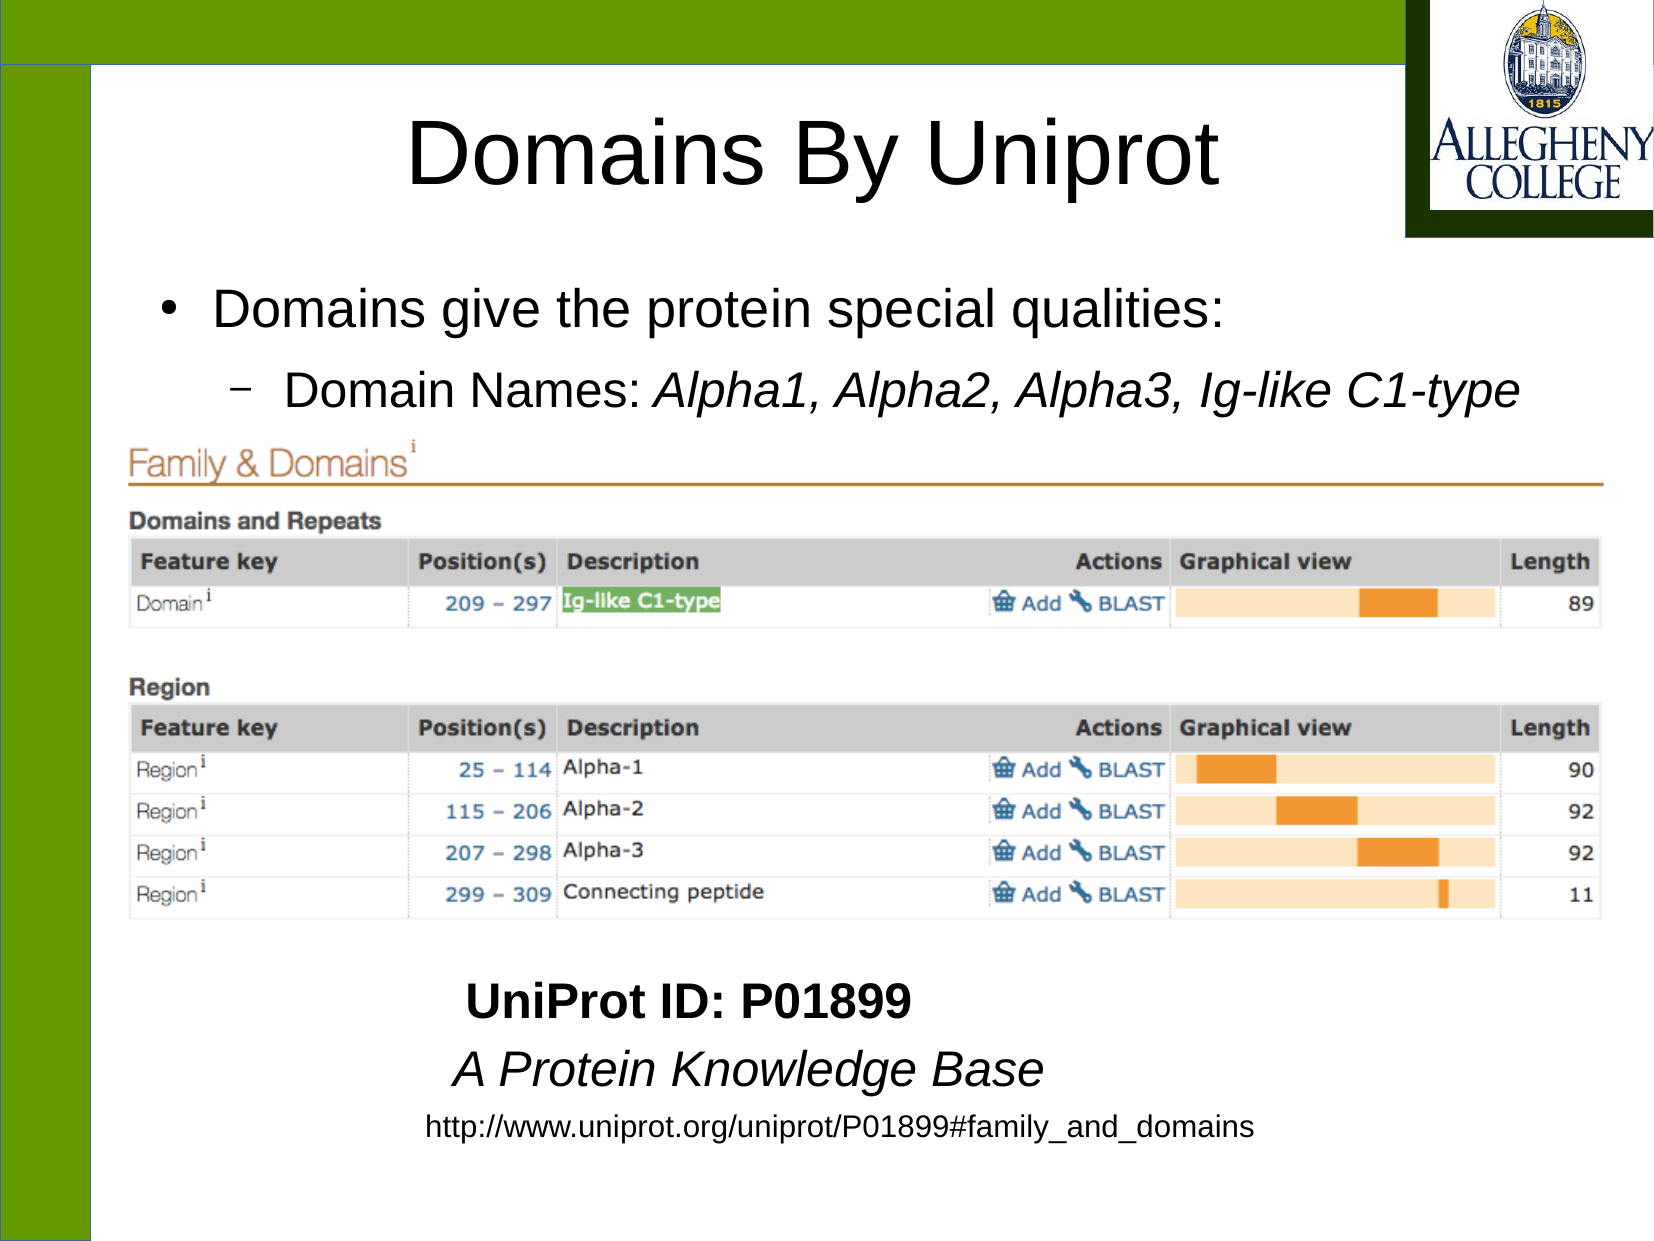

# Domains By Uniprot
Domains give the protein special qualities:
Domain Names: Alpha1, Alpha2, Alpha3, Ig-like C1-type
 UniProt ID: P01899
 A Protein Knowledge Base
http://www.uniprot.org/uniprot/P01899#family_and_domains